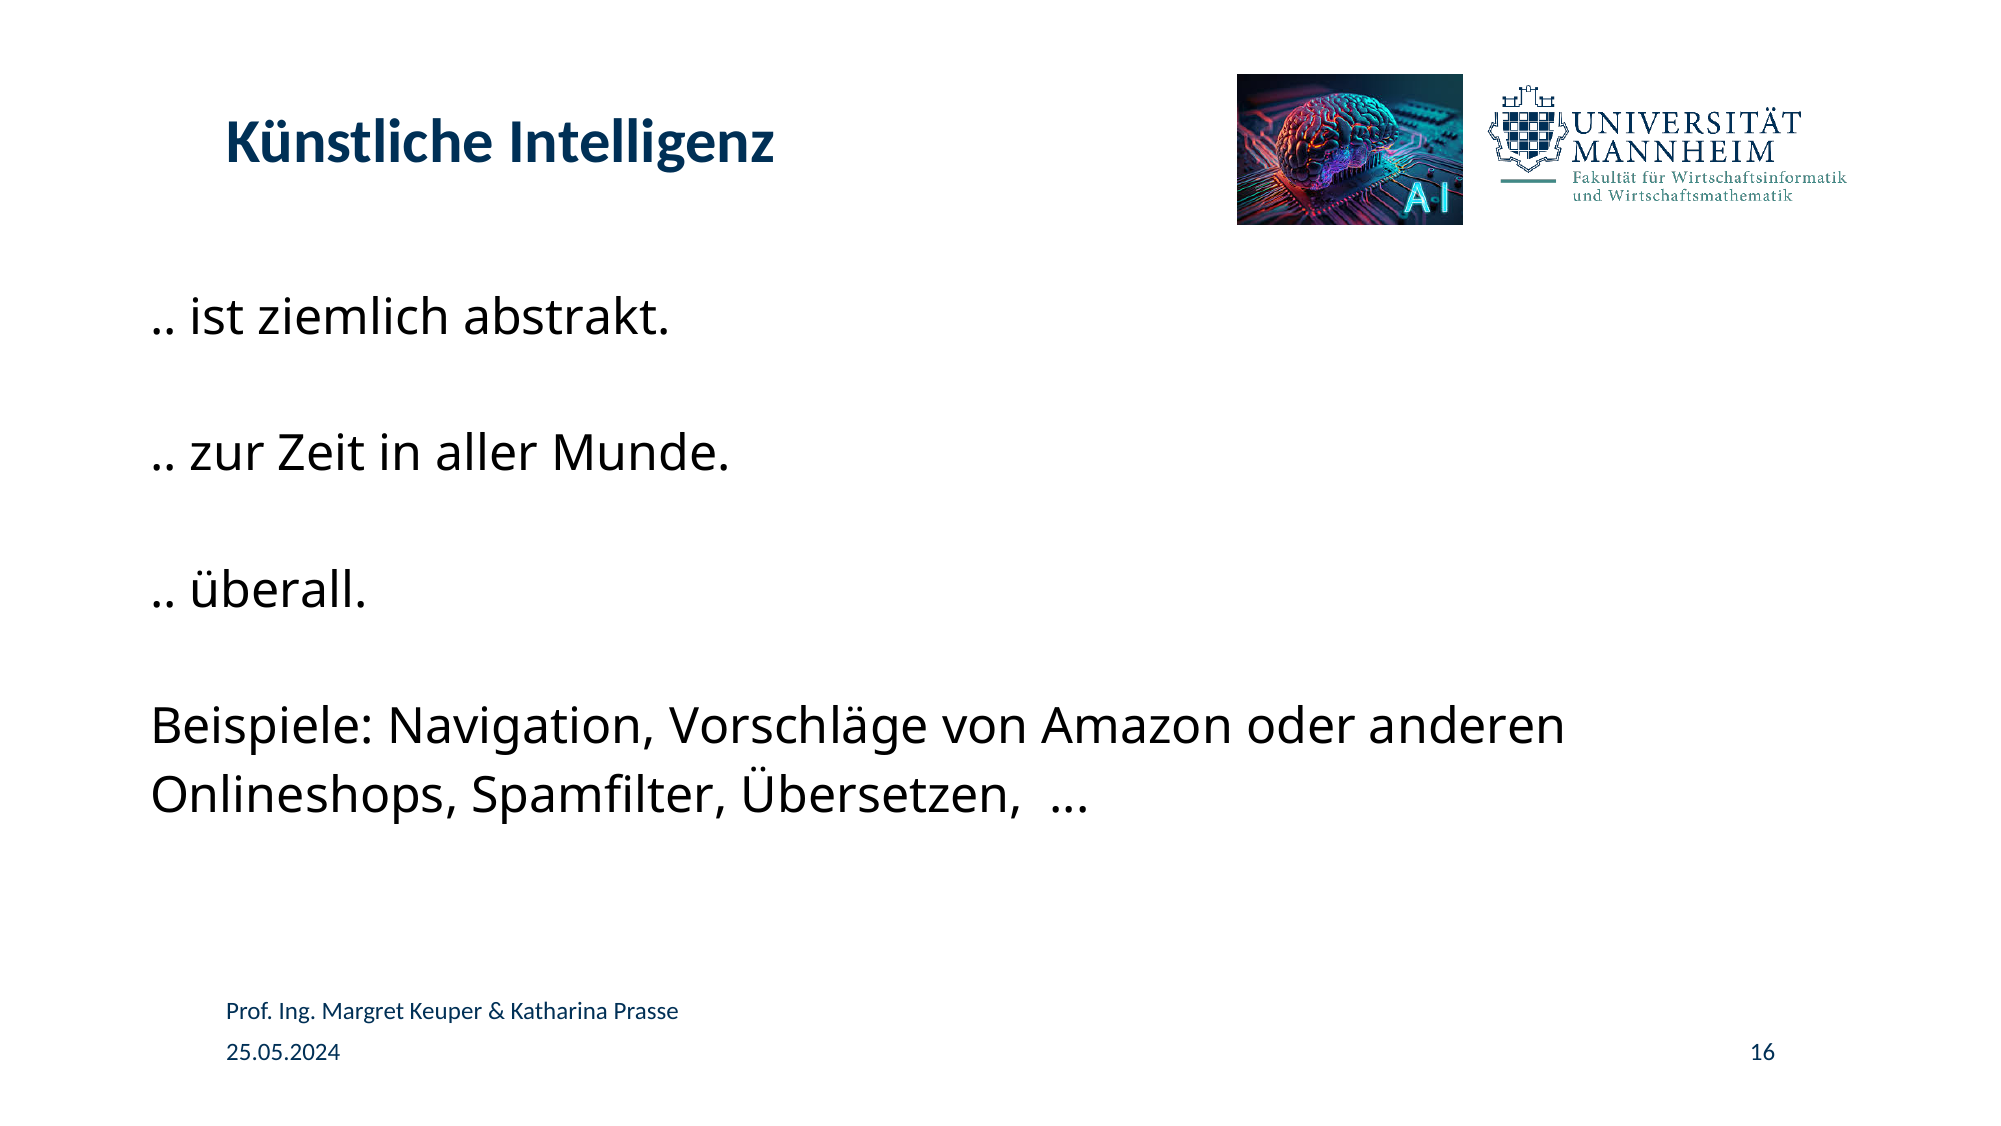

# Künstliche Intelligenz
.. ist ziemlich abstrakt.
.. zur Zeit in aller Munde.
.. überall.
Beispiele: Navigation, Vorschläge von Amazon oder anderen Onlineshops, Spamfilter, Übersetzen, ...
Prof. Ing. Margret Keuper & Katharina Prasse
25.05.2024
16